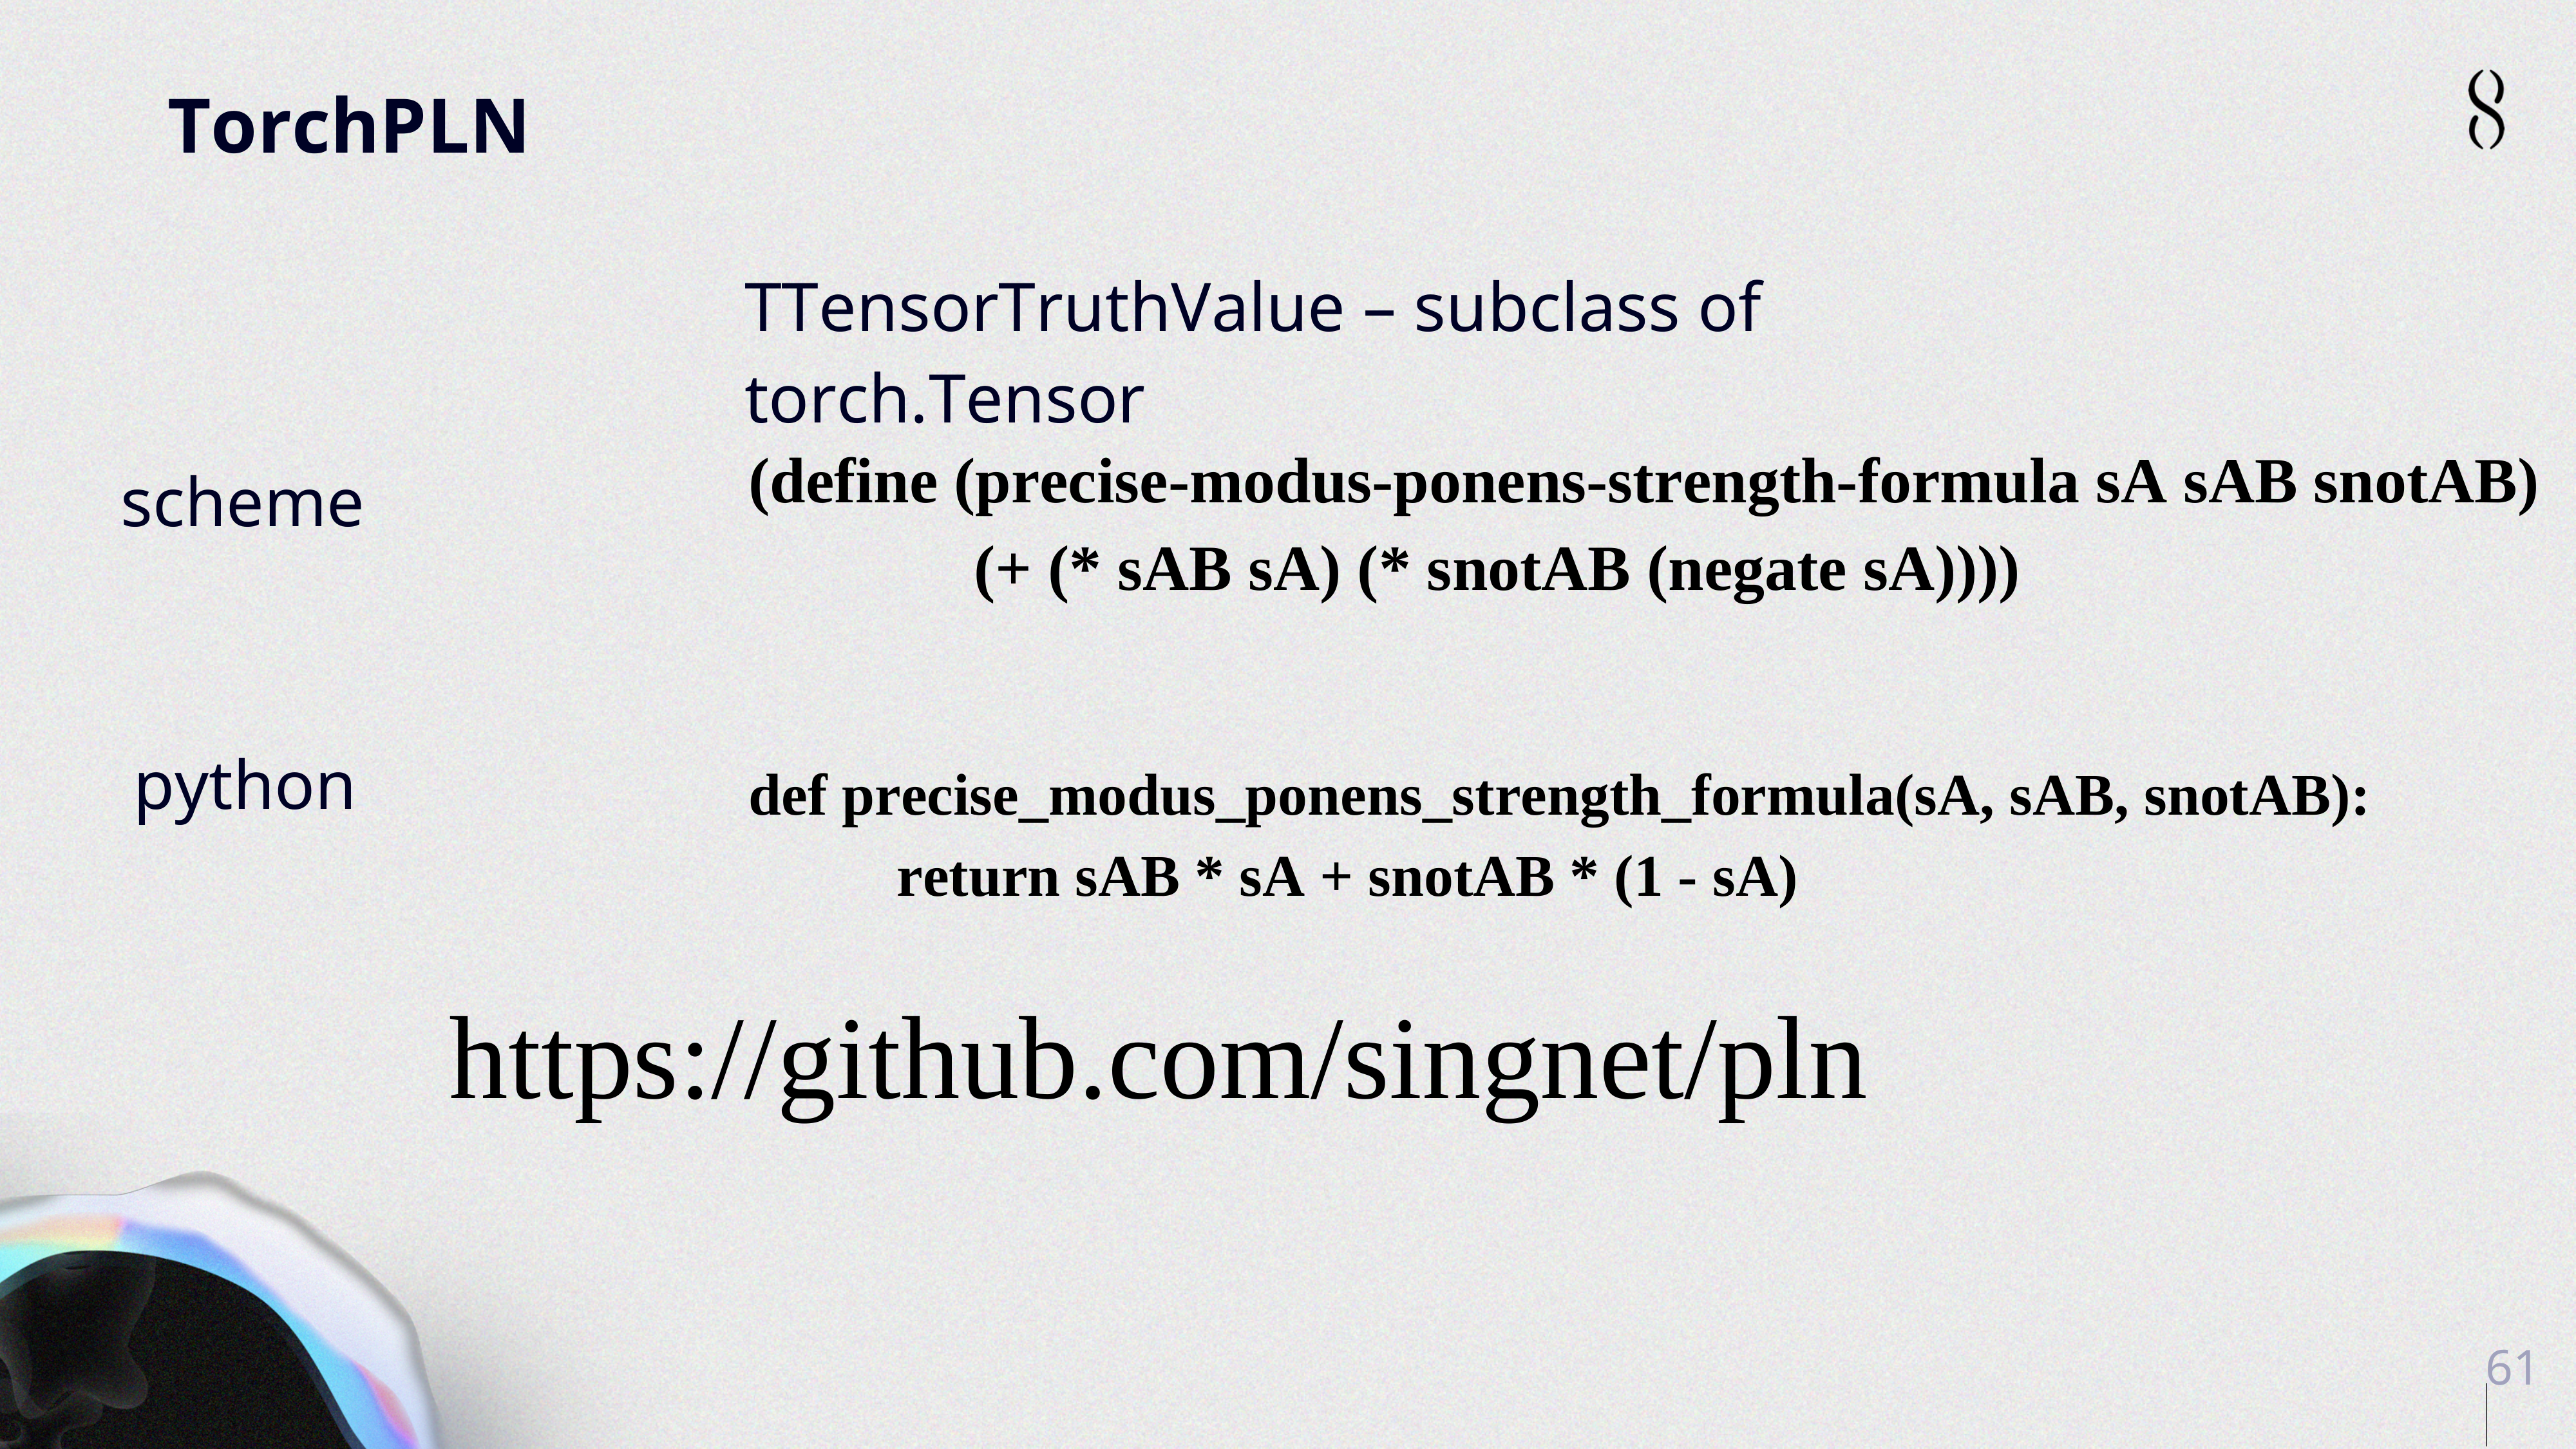

TorchPLN
TTensorTruthValue – subclass of torch.Tensor
(define (precise-modus-ponens-strength-formula sA sAB snotAB)
 (+ (* sAB sA) (* snotAB (negate sA))))
scheme
python
def precise_modus_ponens_strength_formula(sA, sAB, snotAB):
 return sAB * sA + snotAB * (1 - sA)
https://github.com/singnet/pln
 61